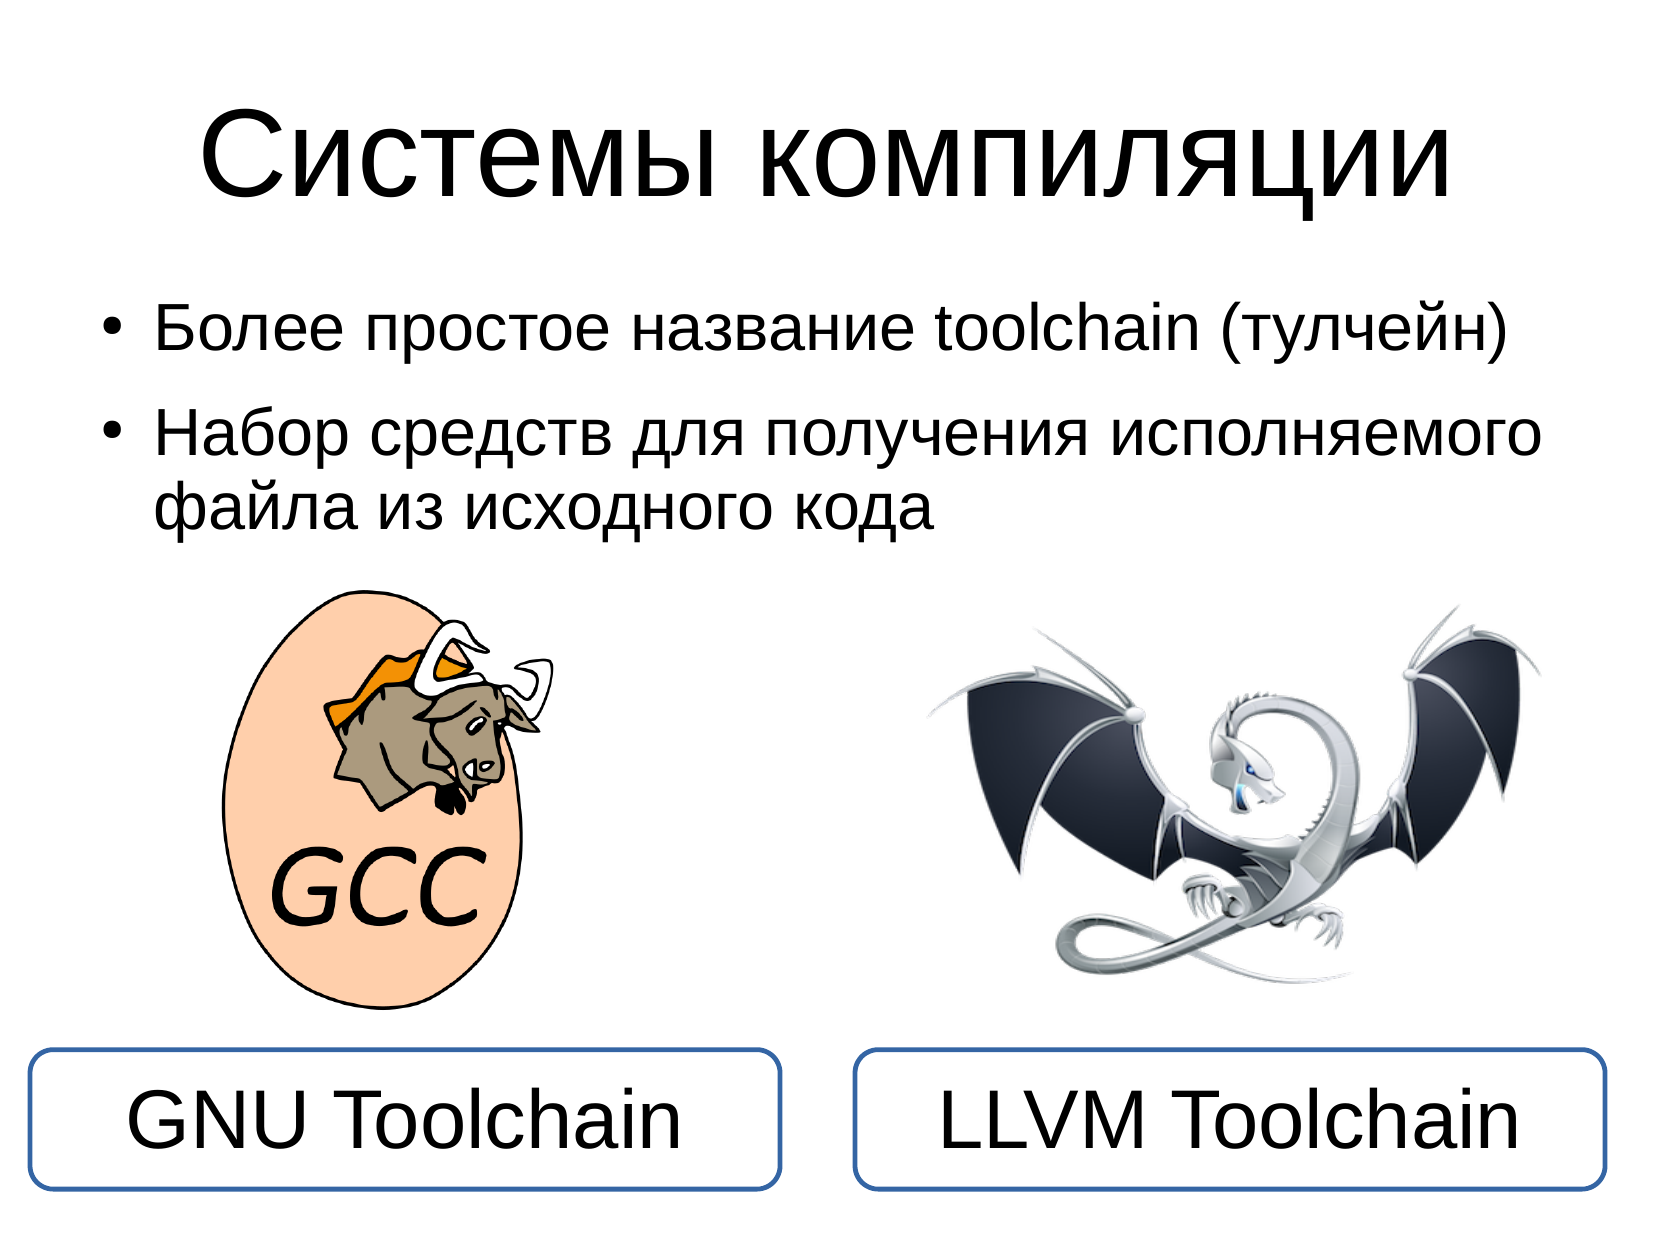

# Системы компиляции
Более простое название toolchain (тулчейн)
Набор средств для получения исполняемого файла из исходного кода
GNU Toolchain
LLVM Toolchain